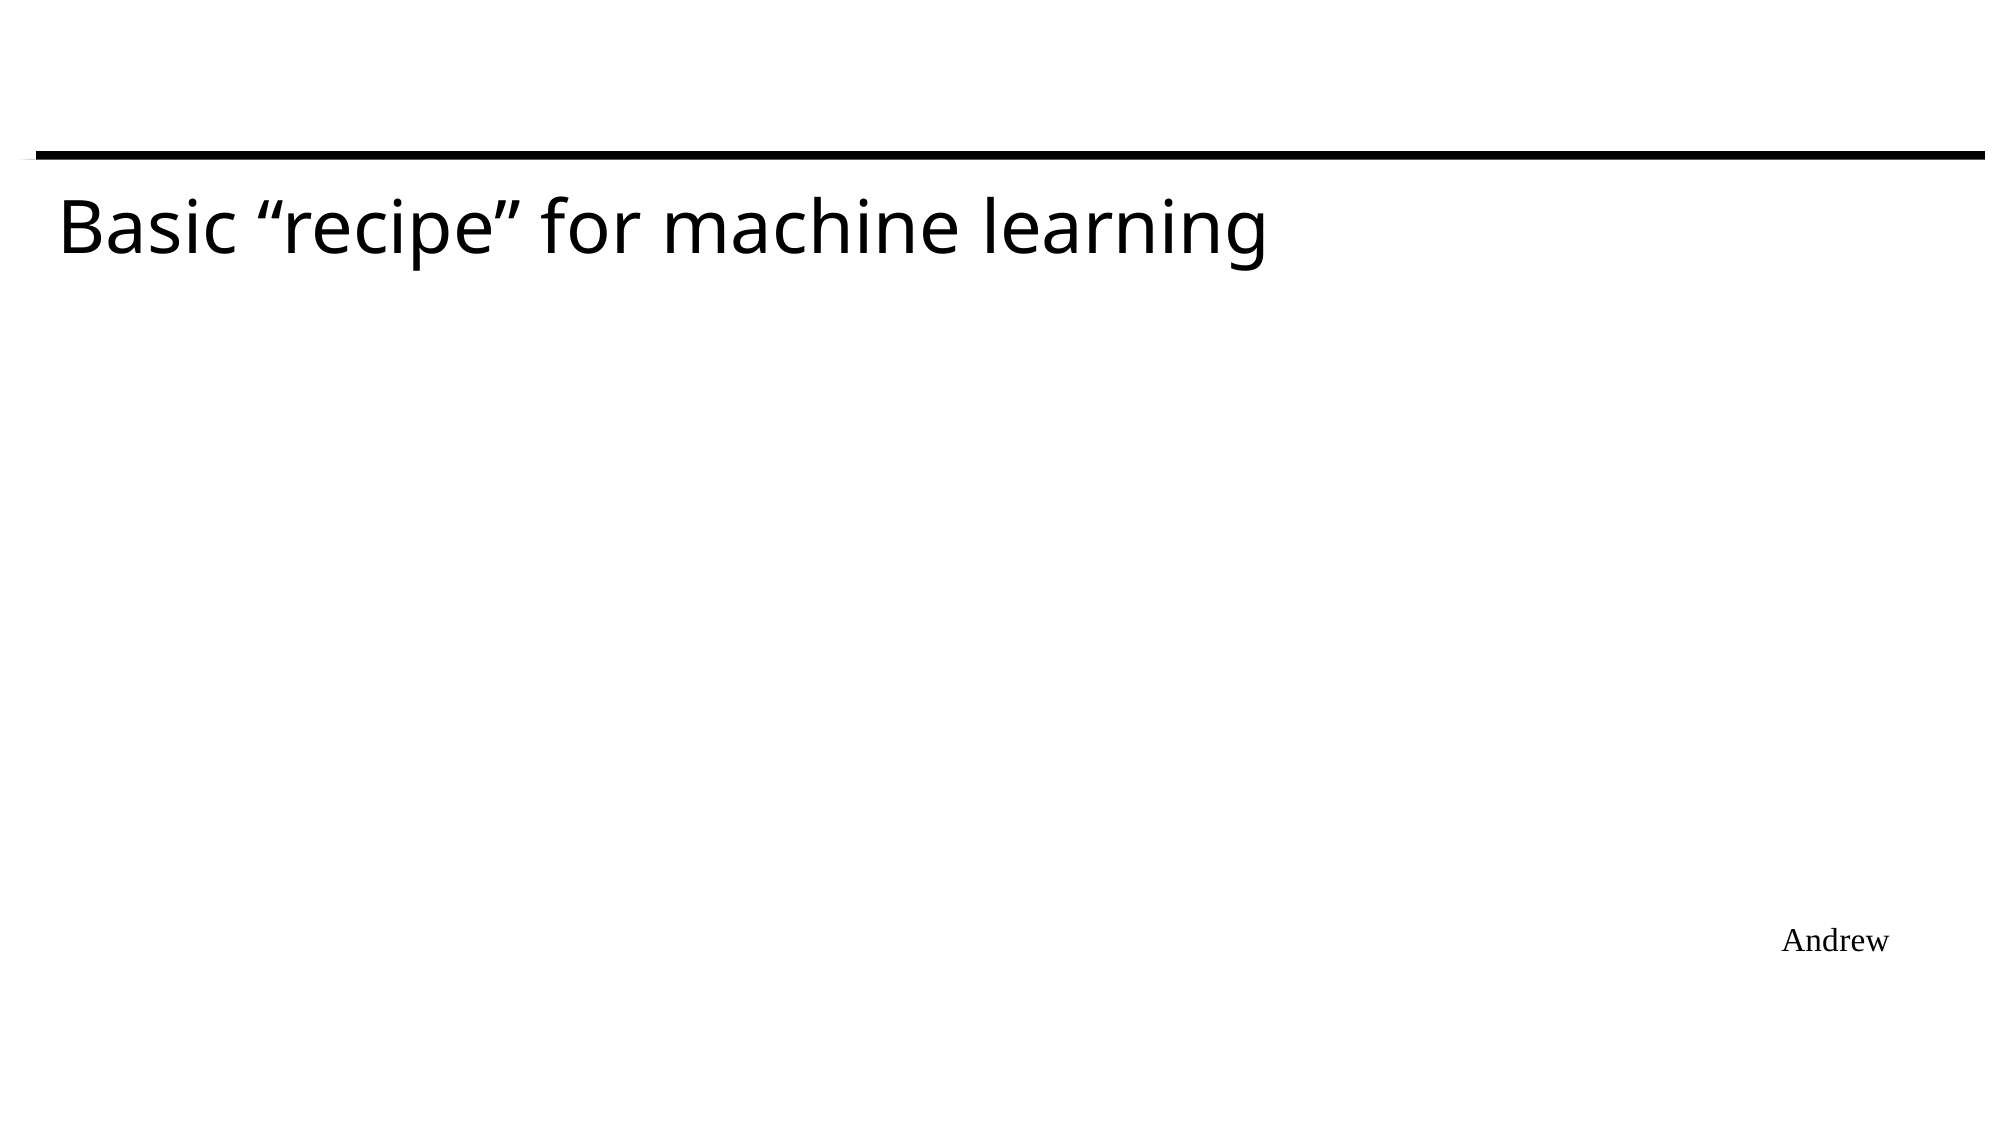

# Basic “recipe” for machine learning
Andrew